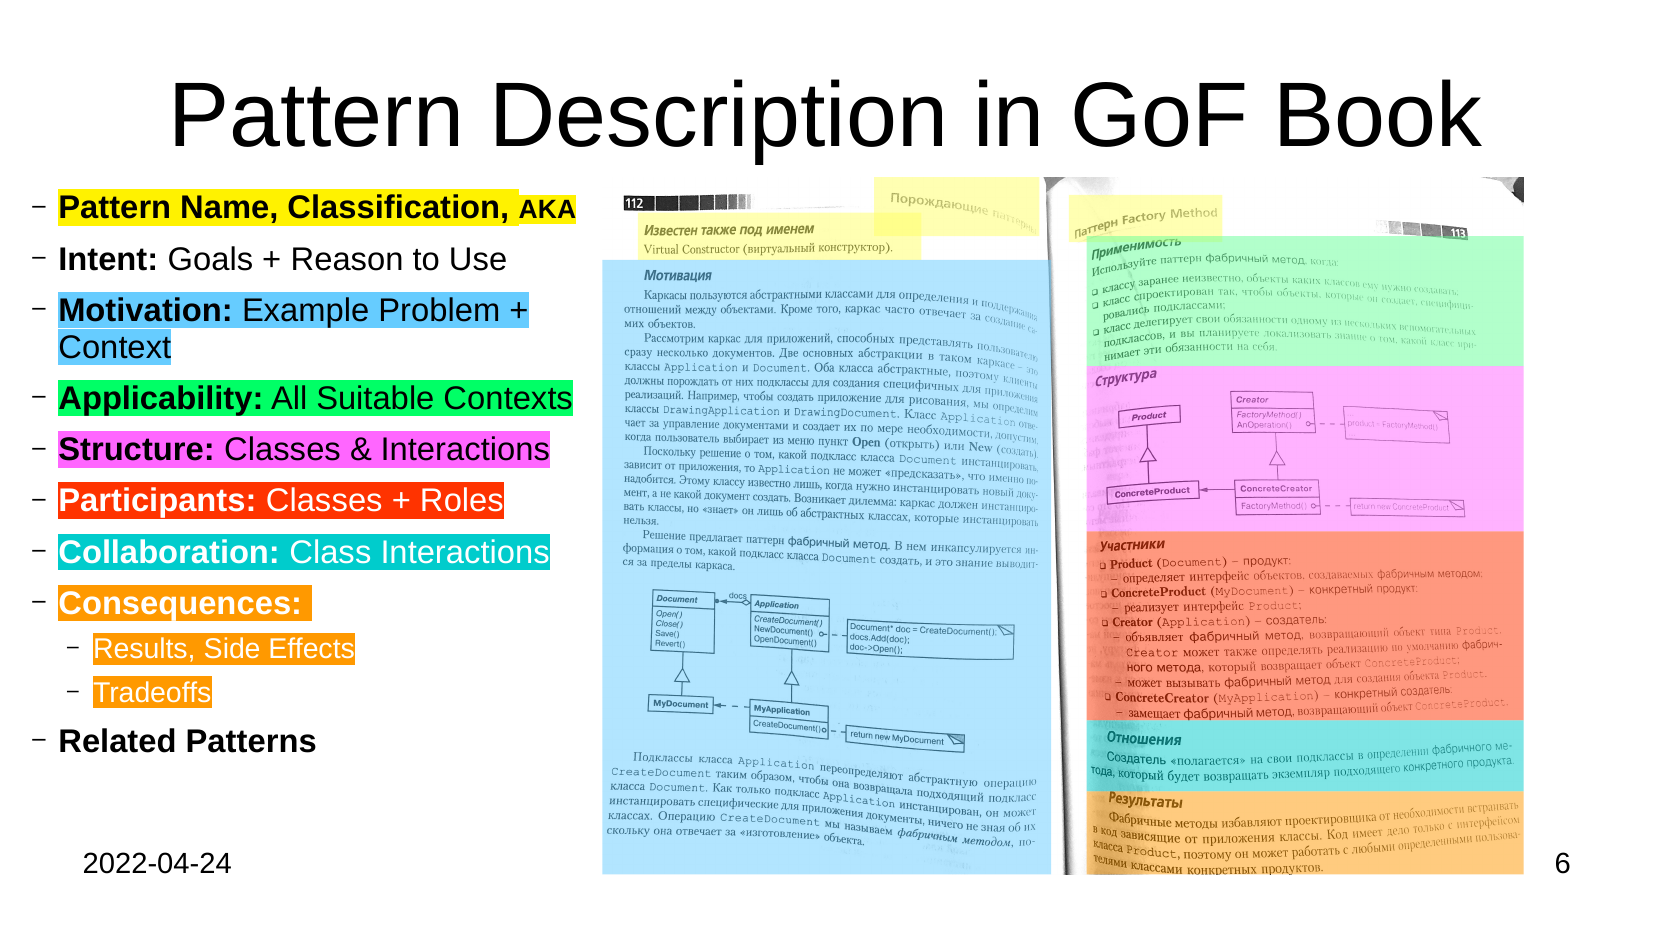

# Pattern Description in GoF Book
Pattern Name, Classification, AKA
Intent: Goals + Reason to Use
Motivation: Example Problem + Context
Applicability: All Suitable Contexts
Structure: Classes & Interactions
Participants: Classes + Roles
Collaboration: Class Interactions
Consequences:
Results, Side Effects
Tradeoffs
Related Patterns
2022-04-24
6